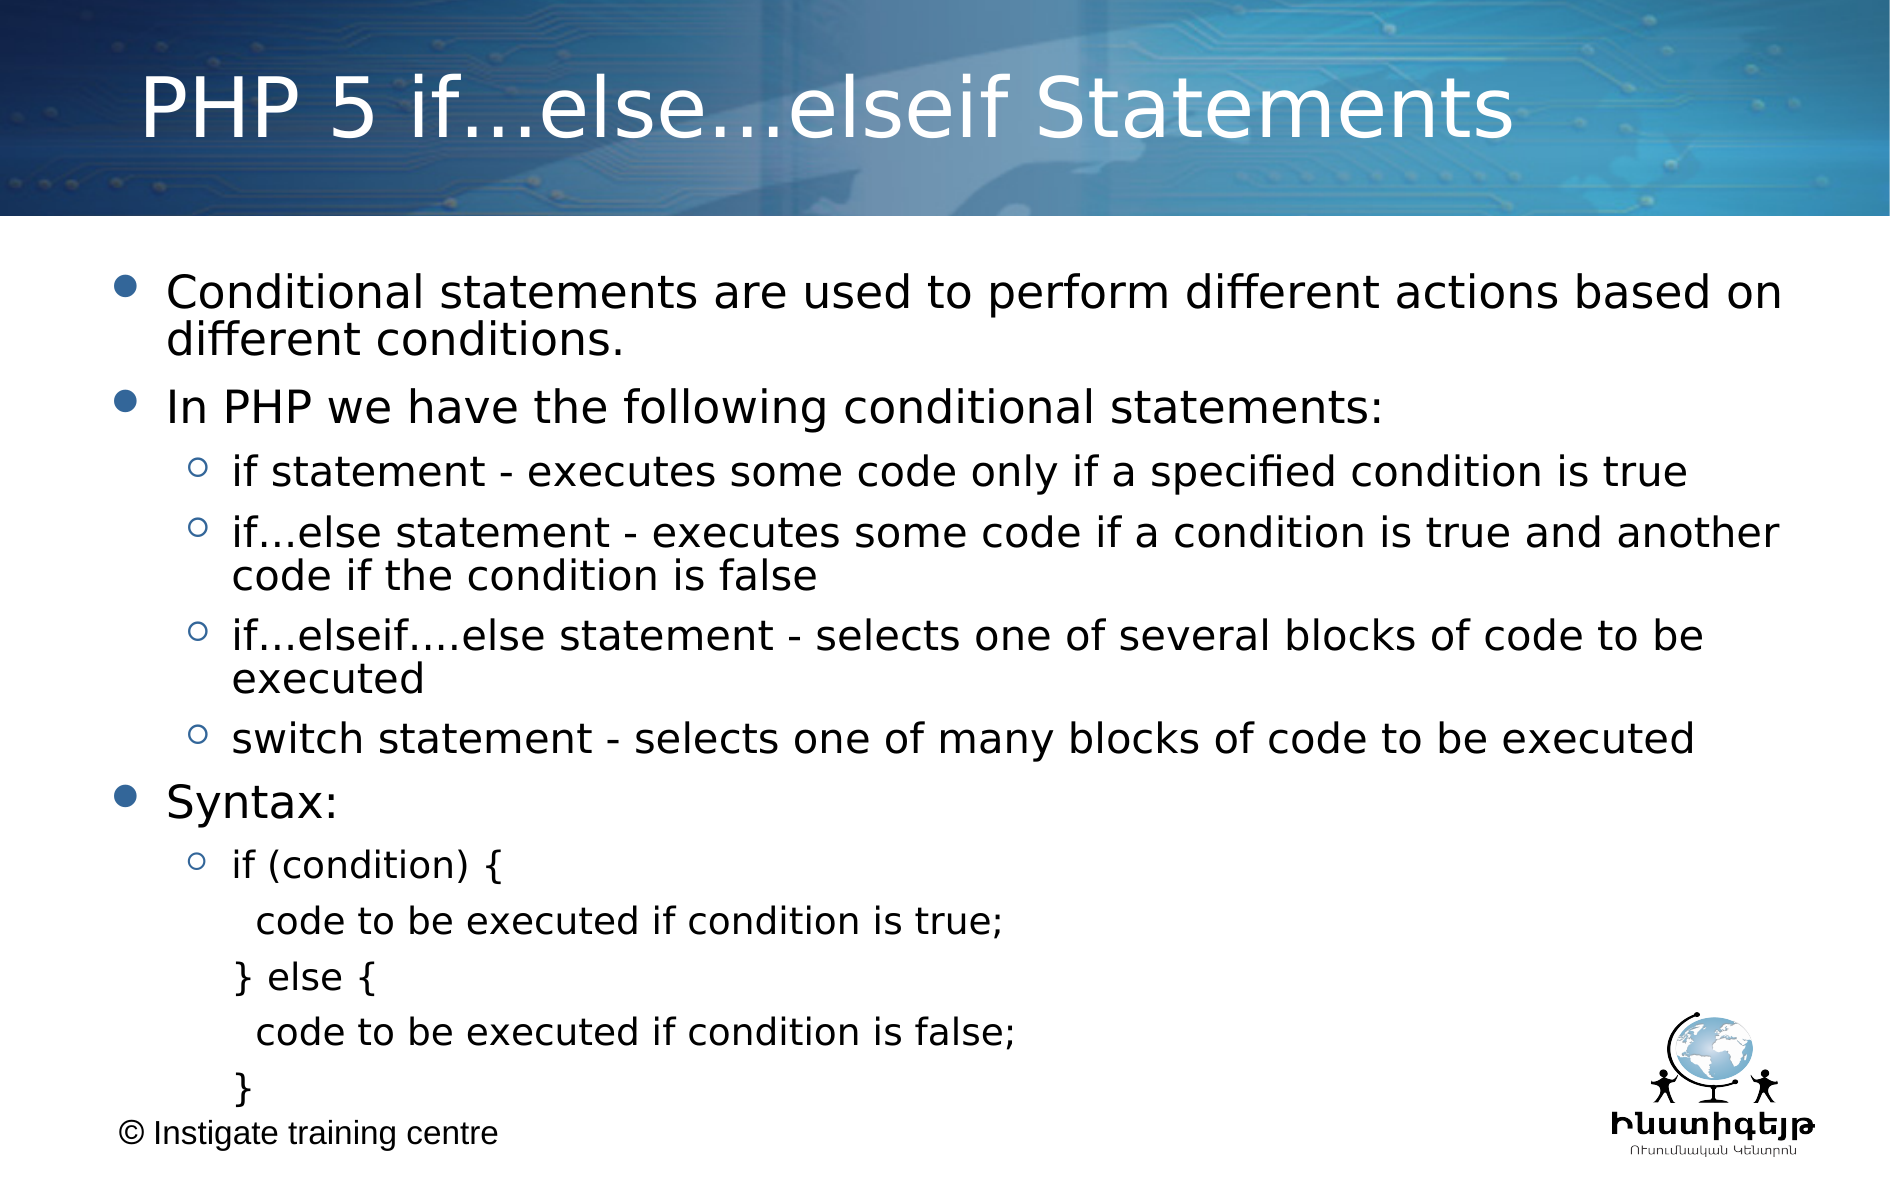

PHP 5 if...else...elseif Statements
# Conditional statements are used to perform different actions based on different conditions.
In PHP we have the following conditional statements:
if statement - executes some code only if a specified condition is true
if...else statement - executes some code if a condition is true and another code if the condition is false
if...elseif....else statement - selects one of several blocks of code to be executed
switch statement - selects one of many blocks of code to be executed
Syntax:
if (condition) {
 code to be executed if condition is true;
} else {
 code to be executed if condition is false;
}